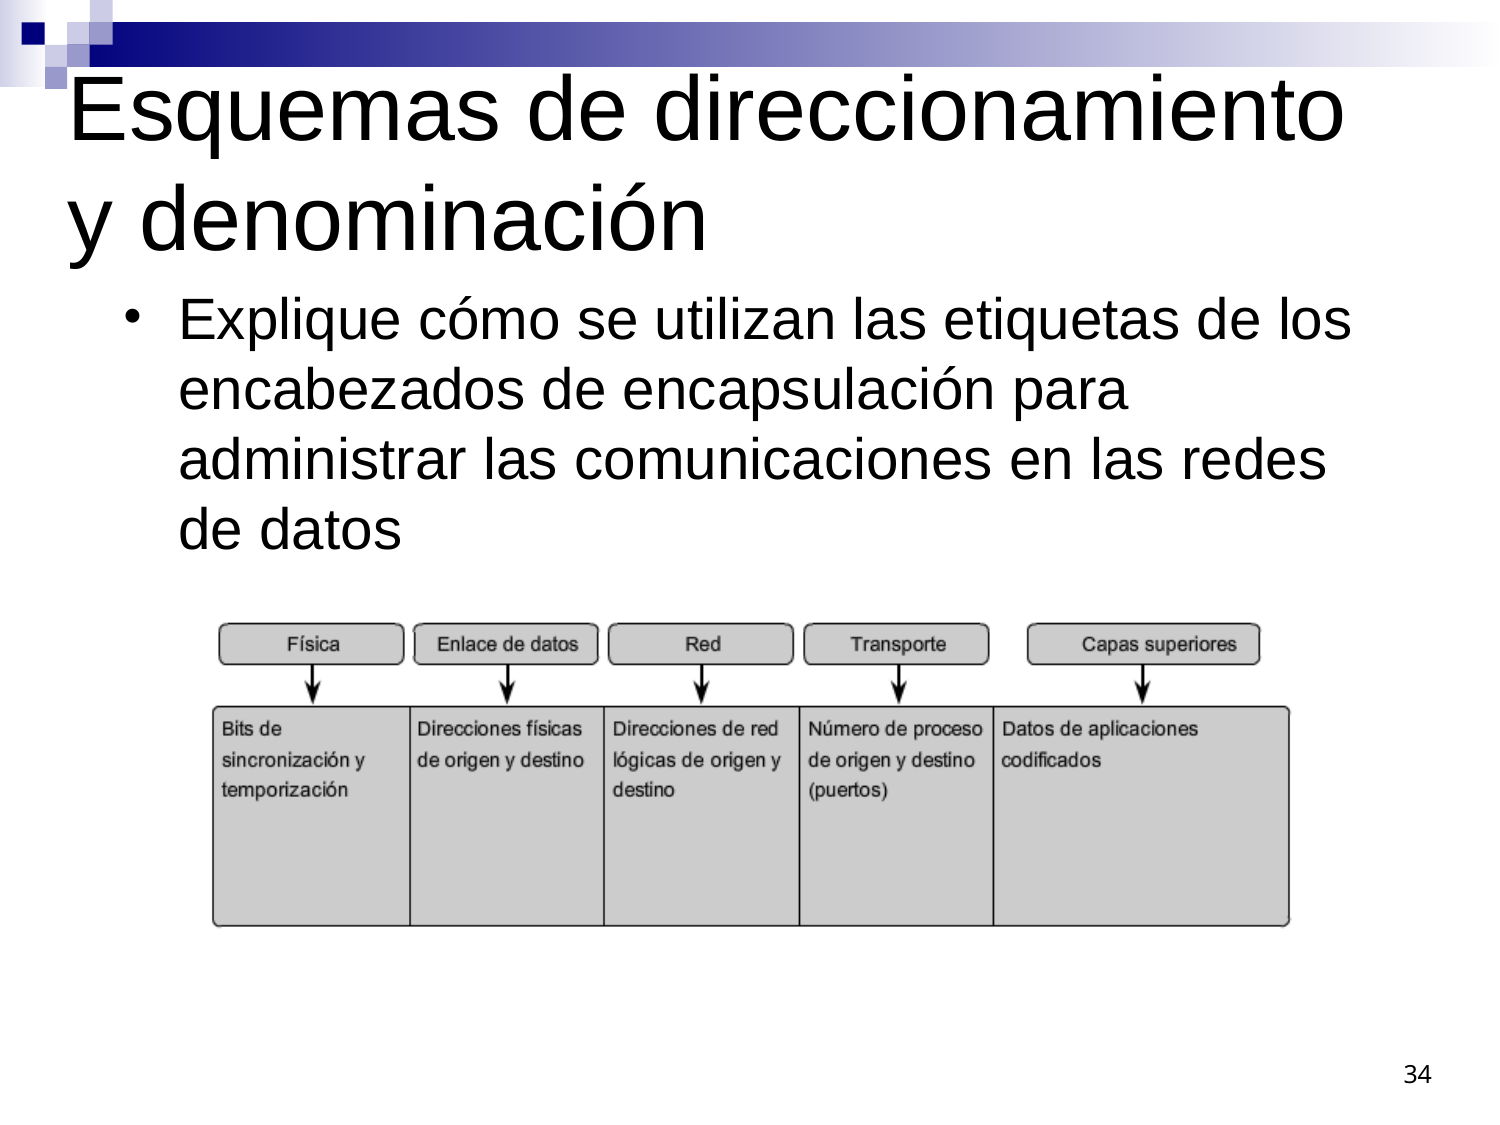

Esquemas de direccionamiento y denominación
Explique cómo se utilizan las etiquetas de los encabezados de encapsulación para administrar las comunicaciones en las redes de datos